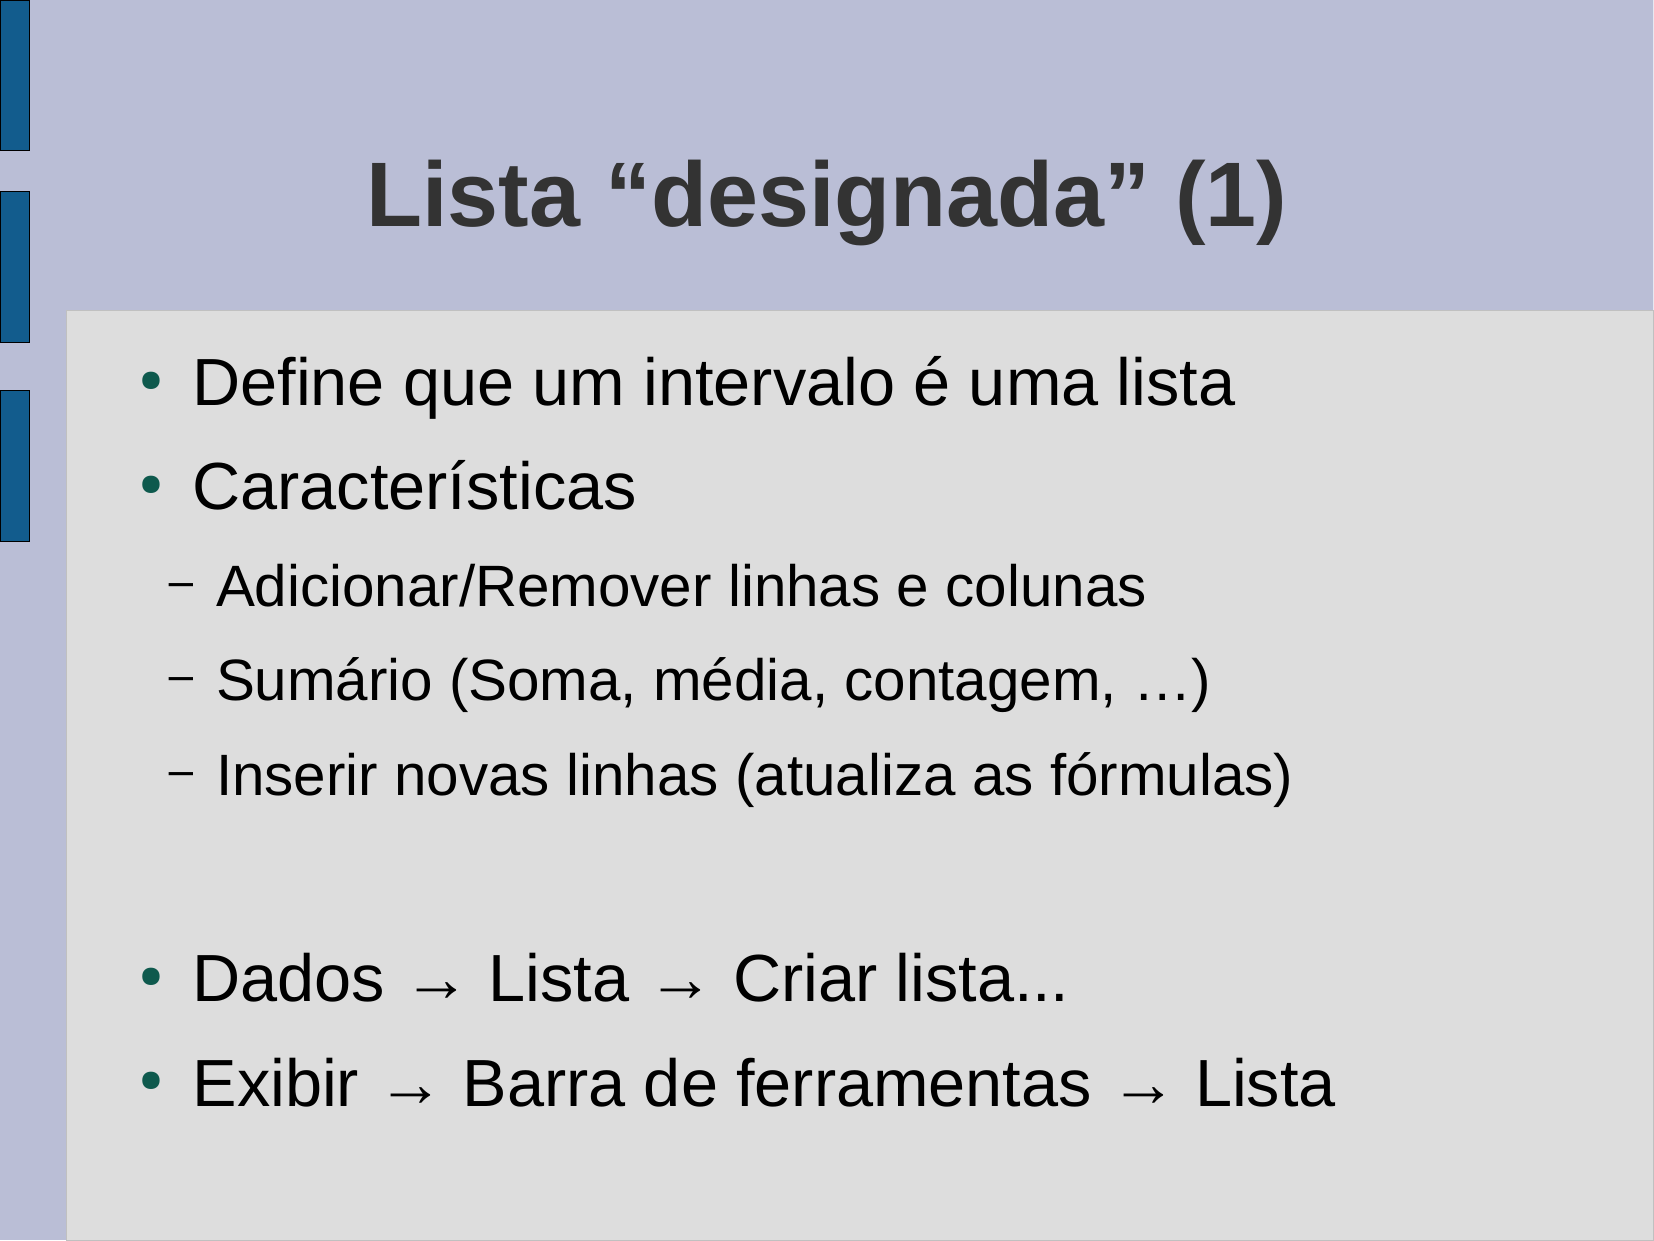

# Lista “designada” (1)
Define que um intervalo é uma lista
Características
Adicionar/Remover linhas e colunas
Sumário (Soma, média, contagem, …)
Inserir novas linhas (atualiza as fórmulas)
Dados → Lista → Criar lista...
Exibir → Barra de ferramentas → Lista